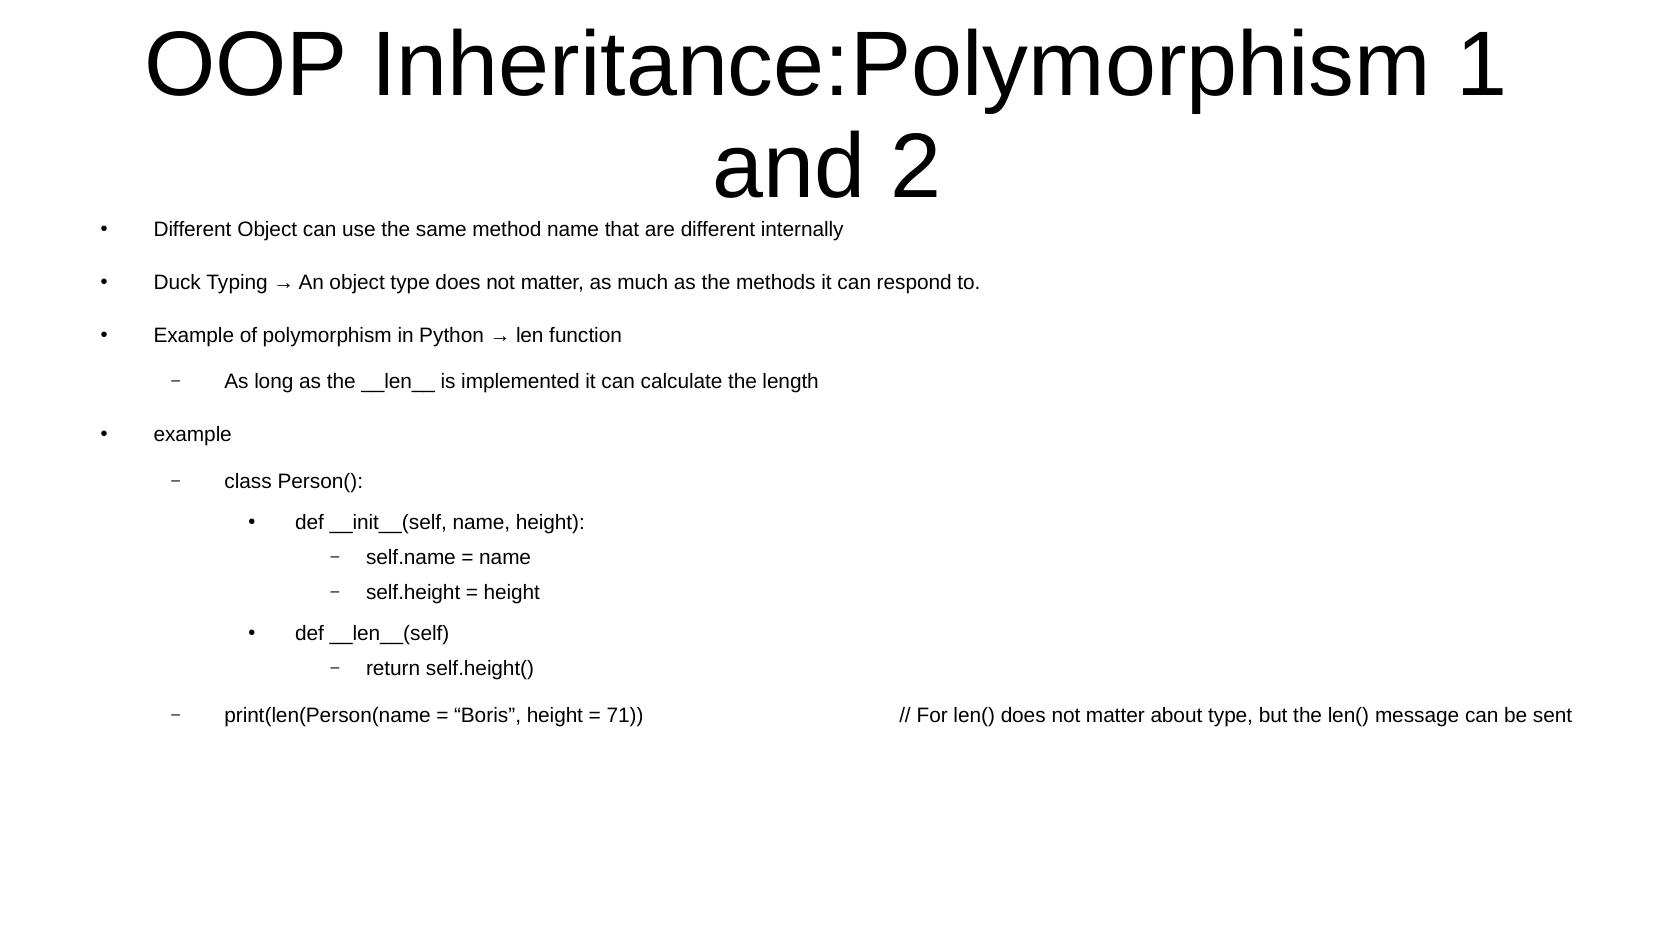

# OOP Inheritance:Polymorphism 1 and 2
Different Object can use the same method name that are different internally
Duck Typing → An object type does not matter, as much as the methods it can respond to.
Example of polymorphism in Python → len function
As long as the __len__ is implemented it can calculate the length
example
class Person():
def __init__(self, name, height):
self.name = name
self.height = height
def __len__(self)
return self.height()
print(len(Person(name = “Boris”, height = 71))				// For len() does not matter about type, but the len() message can be sent